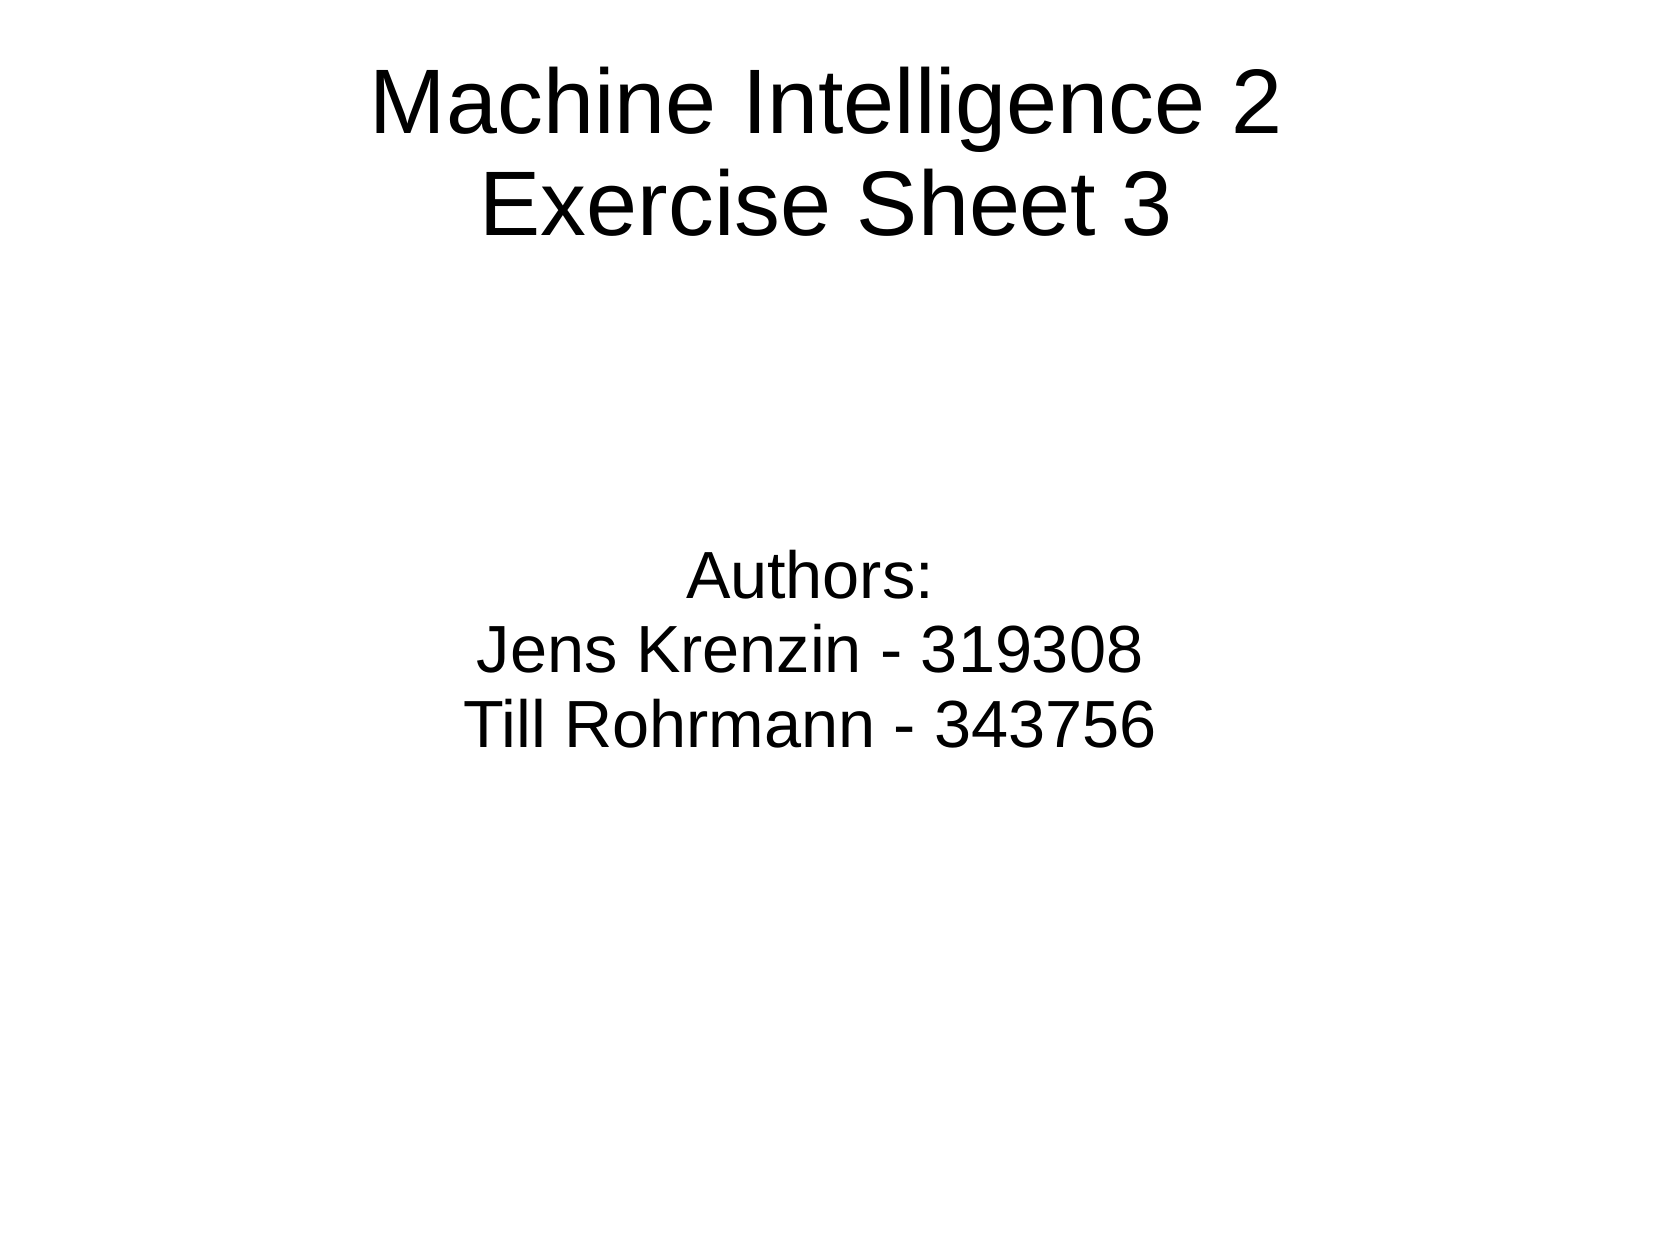

# Machine Intelligence 2 Exercise Sheet 3
Authors:
Jens Krenzin - 319308
Till Rohrmann - 343756